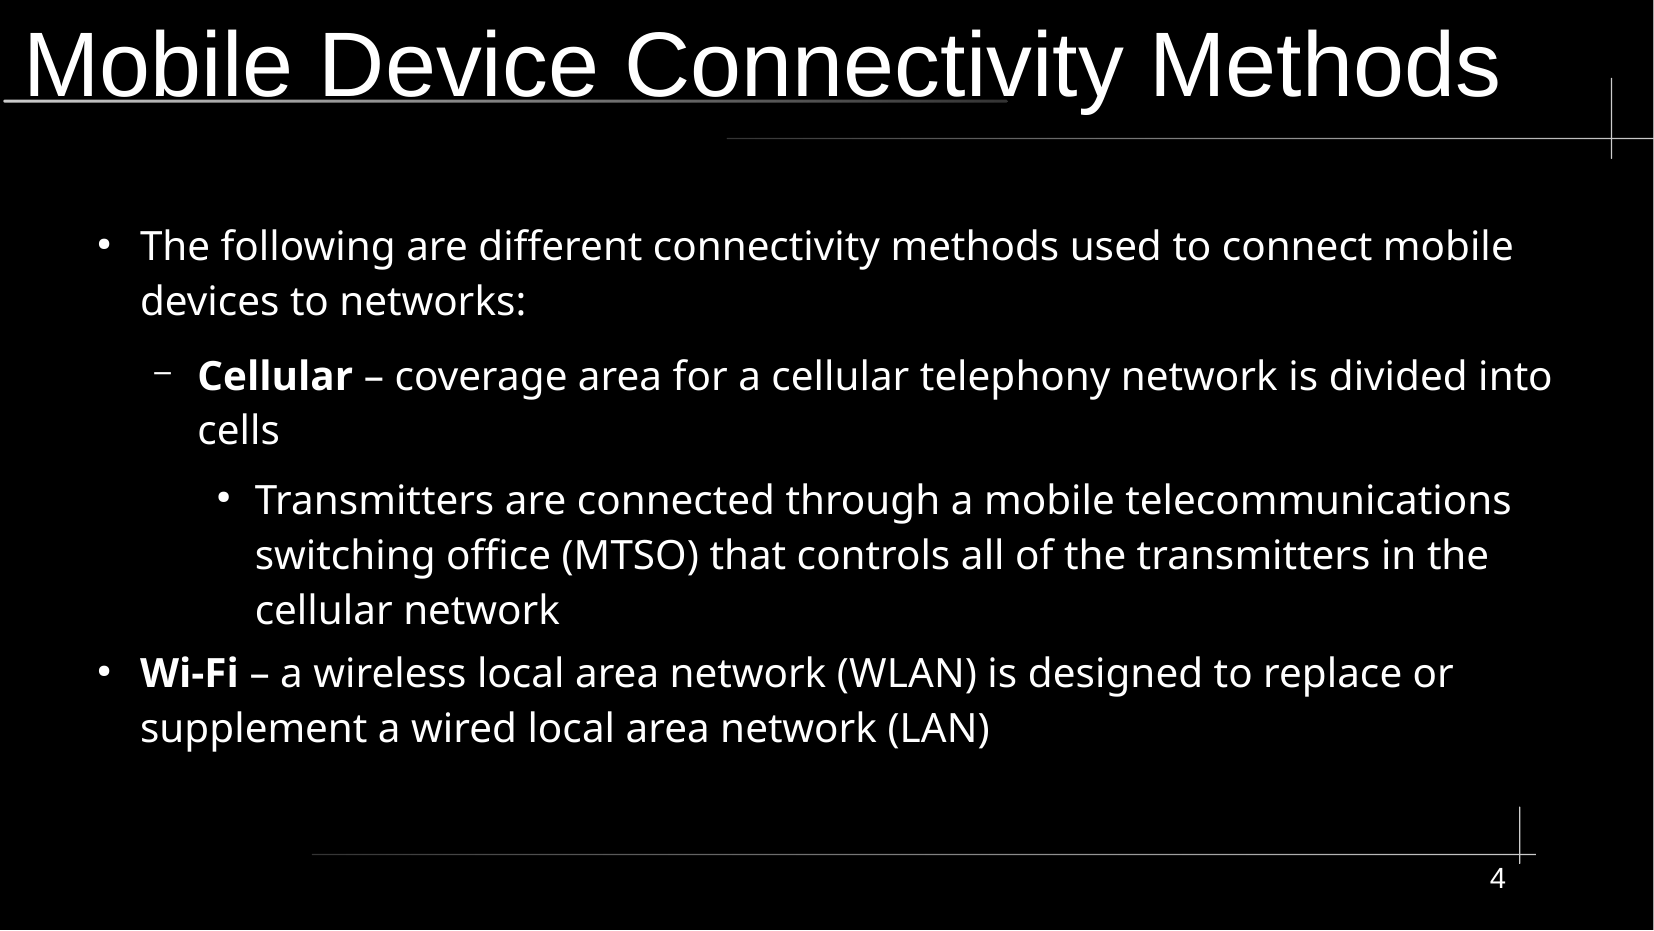

# Mobile Device Connectivity Methods
The following are different connectivity methods used to connect mobile devices to networks:
Cellular – coverage area for a cellular telephony network is divided into cells
Transmitters are connected through a mobile telecommunications switching office (MTSO) that controls all of the transmitters in the cellular network
Wi-Fi – a wireless local area network (WLAN) is designed to replace or supplement a wired local area network (LAN)
4